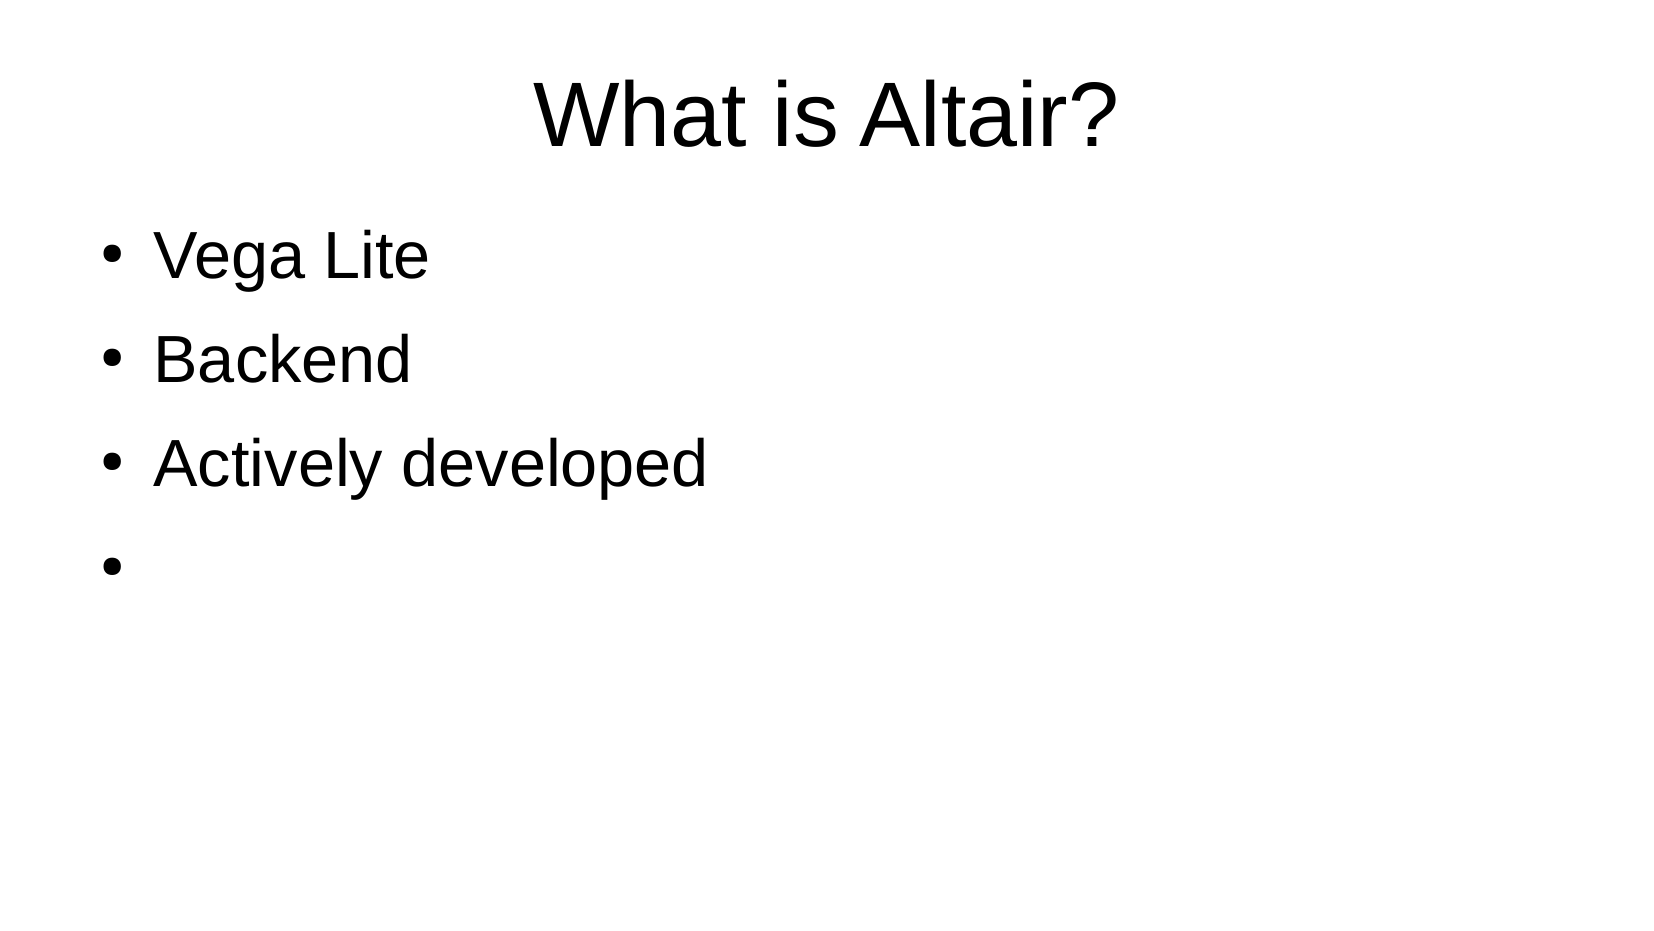

# What is Altair?
Vega Lite
Backend
Actively developed